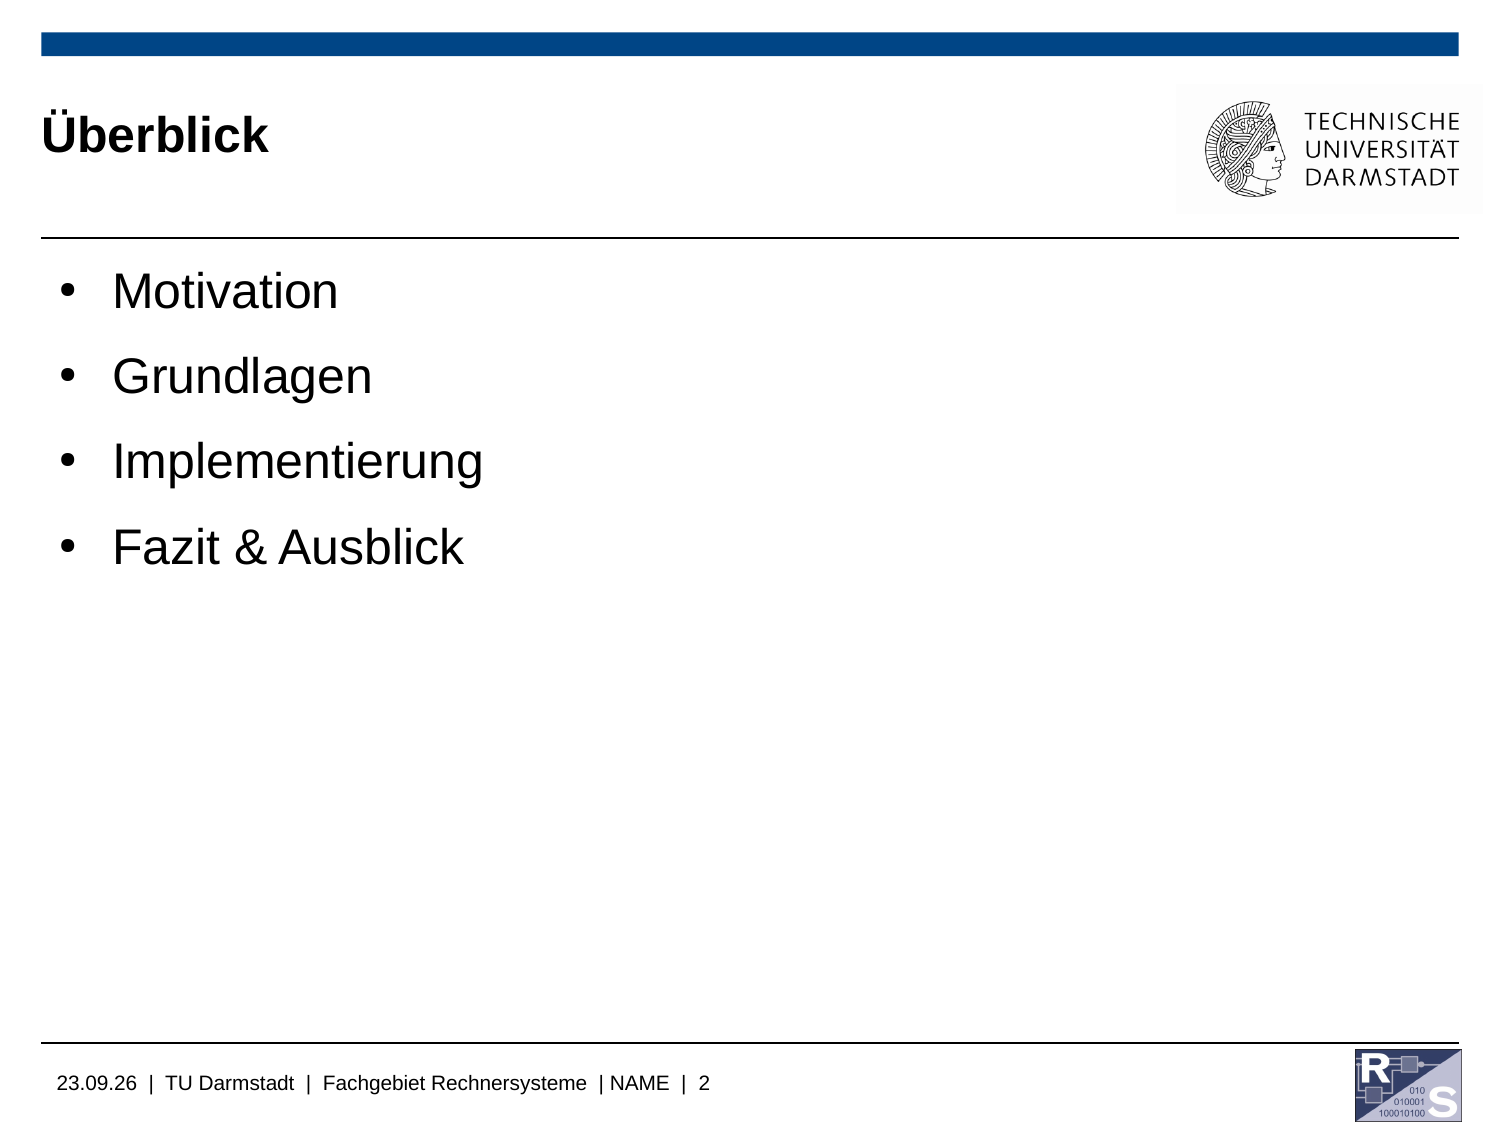

# Überblick
Motivation
Grundlagen
Implementierung
Fazit & Ausblick